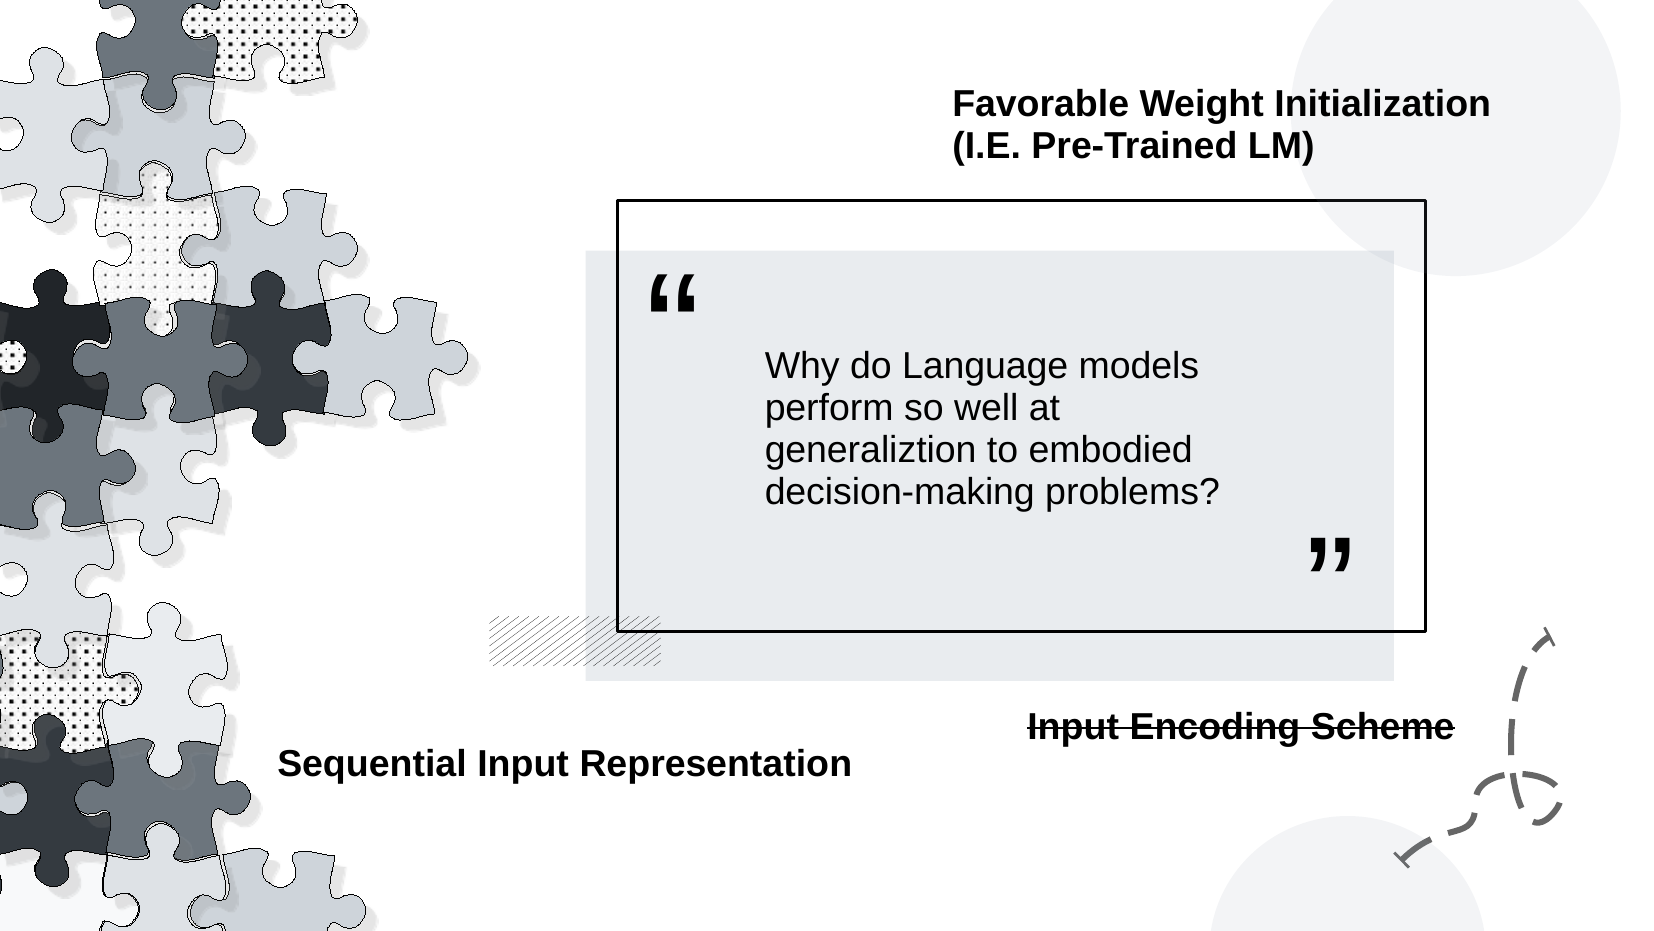

Favorable Weight Initialization (I.E. Pre-Trained LM)
Why do Language models perform so well at generaliztion to embodied decision-making problems?
Input Encoding Scheme
Sequential Input Representation